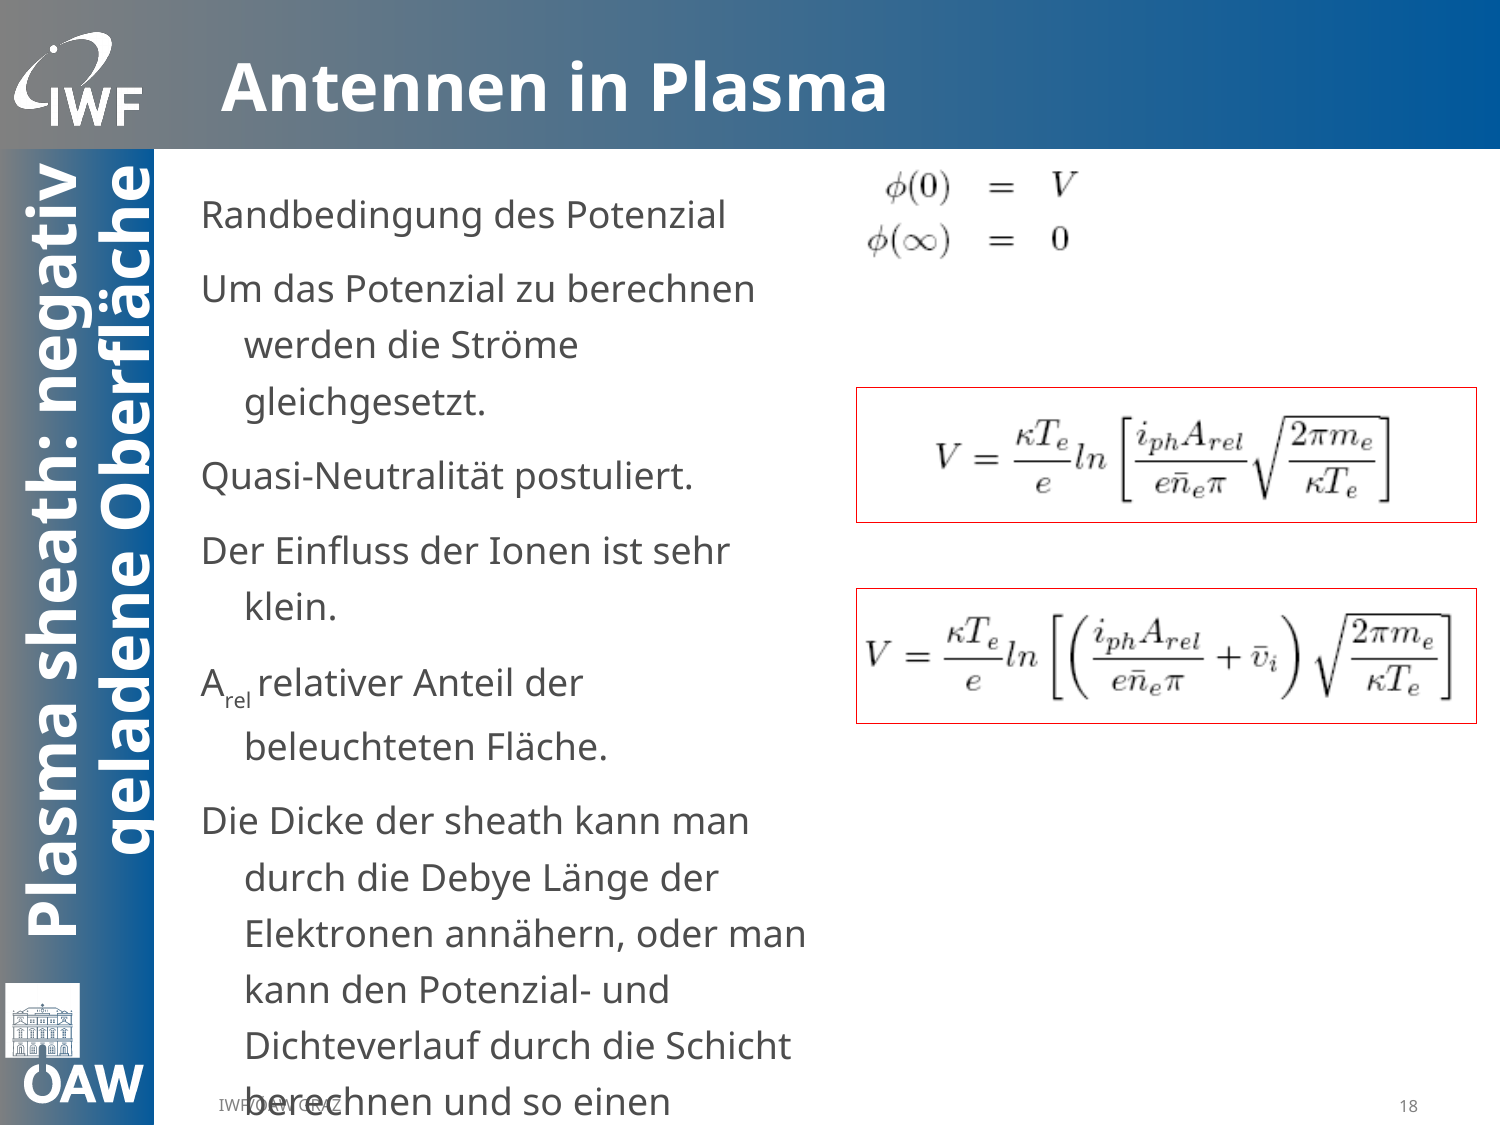

Antennen in Plasma
# Randbedingung des Potenzial
Um das Potenzial zu berechnen werden die Ströme gleichgesetzt.
Quasi-Neutralität postuliert.
Der Einfluss der Ionen ist sehr klein.
Arel relativer Anteil der beleuchteten Fläche.
Die Dicke der sheath kann man durch die Debye Länge der Elektronen annähern, oder man kann den Potenzial- und Dichteverlauf durch die Schicht berechnen und so einen genaueren Wert erhalten.
Plasma sheath: negativ geladene Oberfläche
IWF/ÖAW GRAZ
18